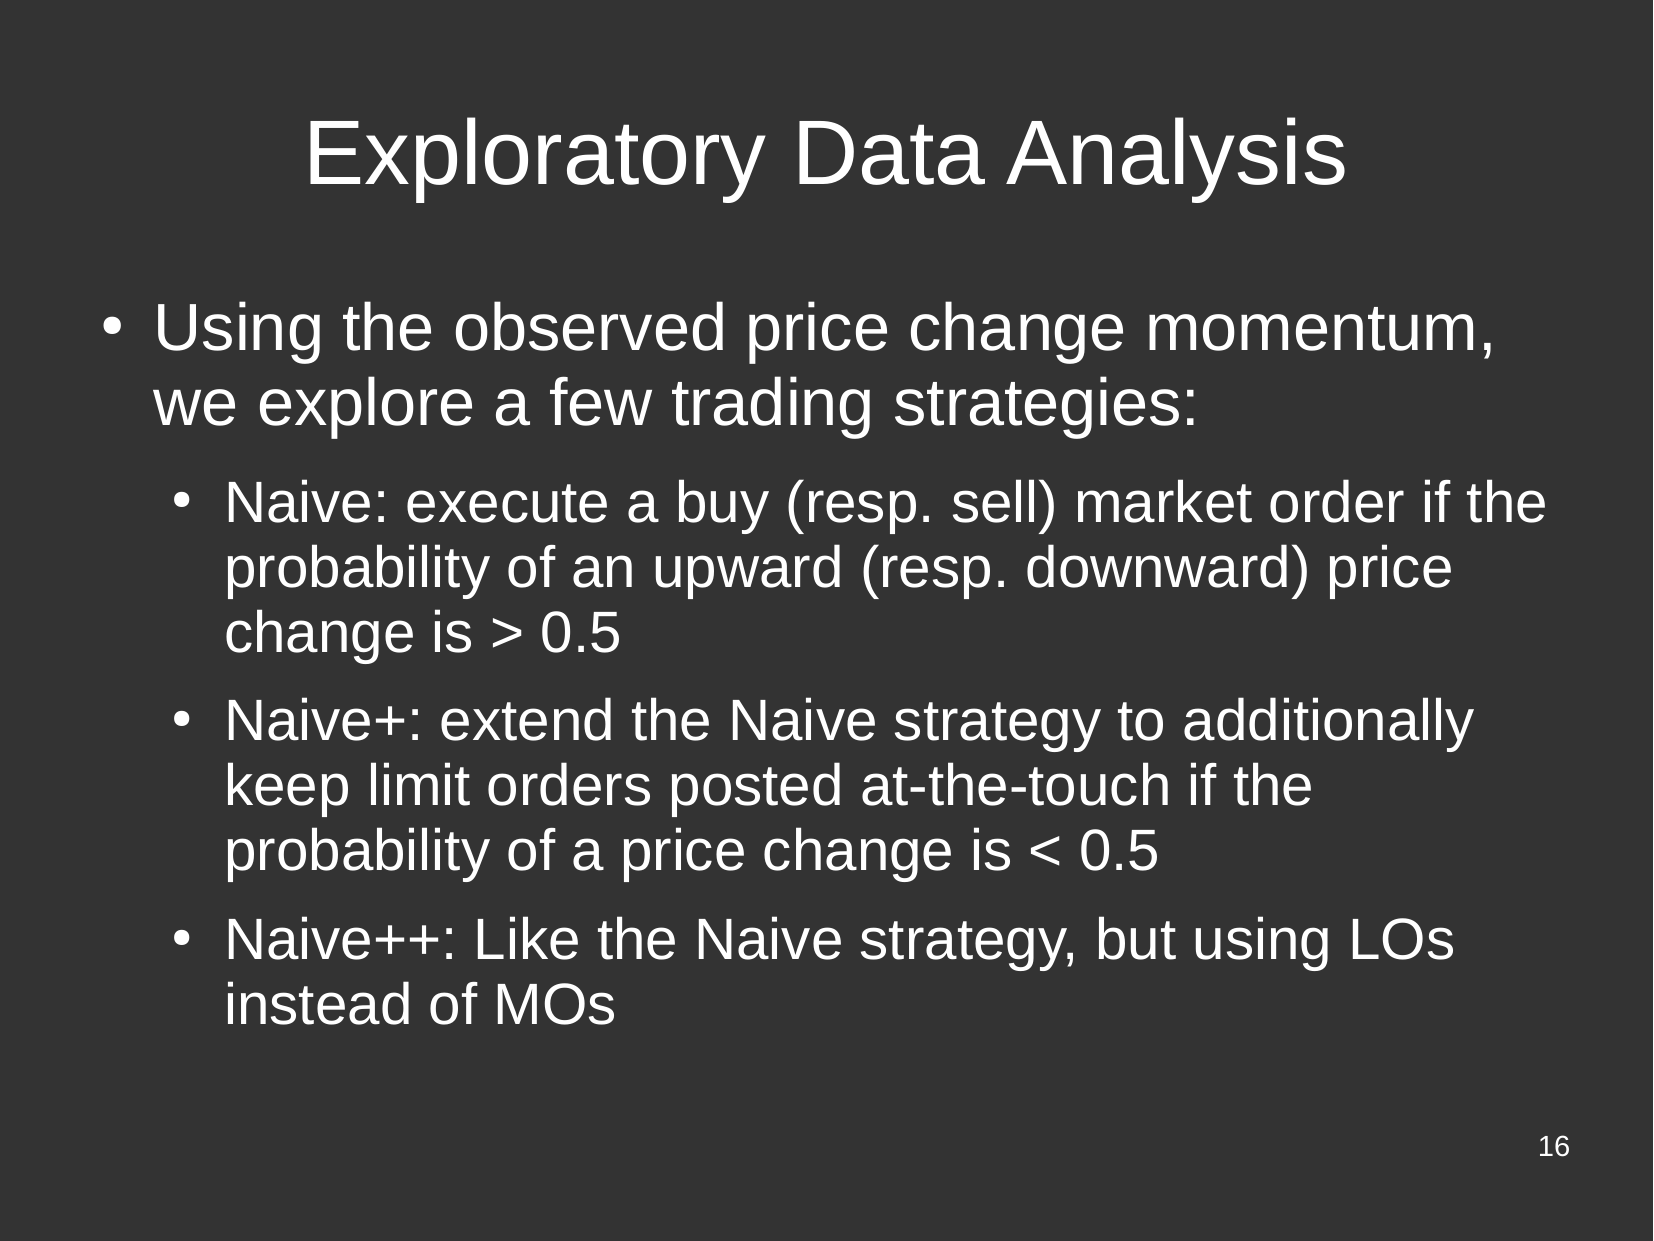

# Exploratory Data Analysis
Using the observed price change momentum, we explore a few trading strategies:
Naive: execute a buy (resp. sell) market order if the probability of an upward (resp. downward) price change is > 0.5
Naive+: extend the Naive strategy to additionally keep limit orders posted at-the-touch if the probability of a price change is < 0.5
Naive++: Like the Naive strategy, but using LOs instead of MOs
16